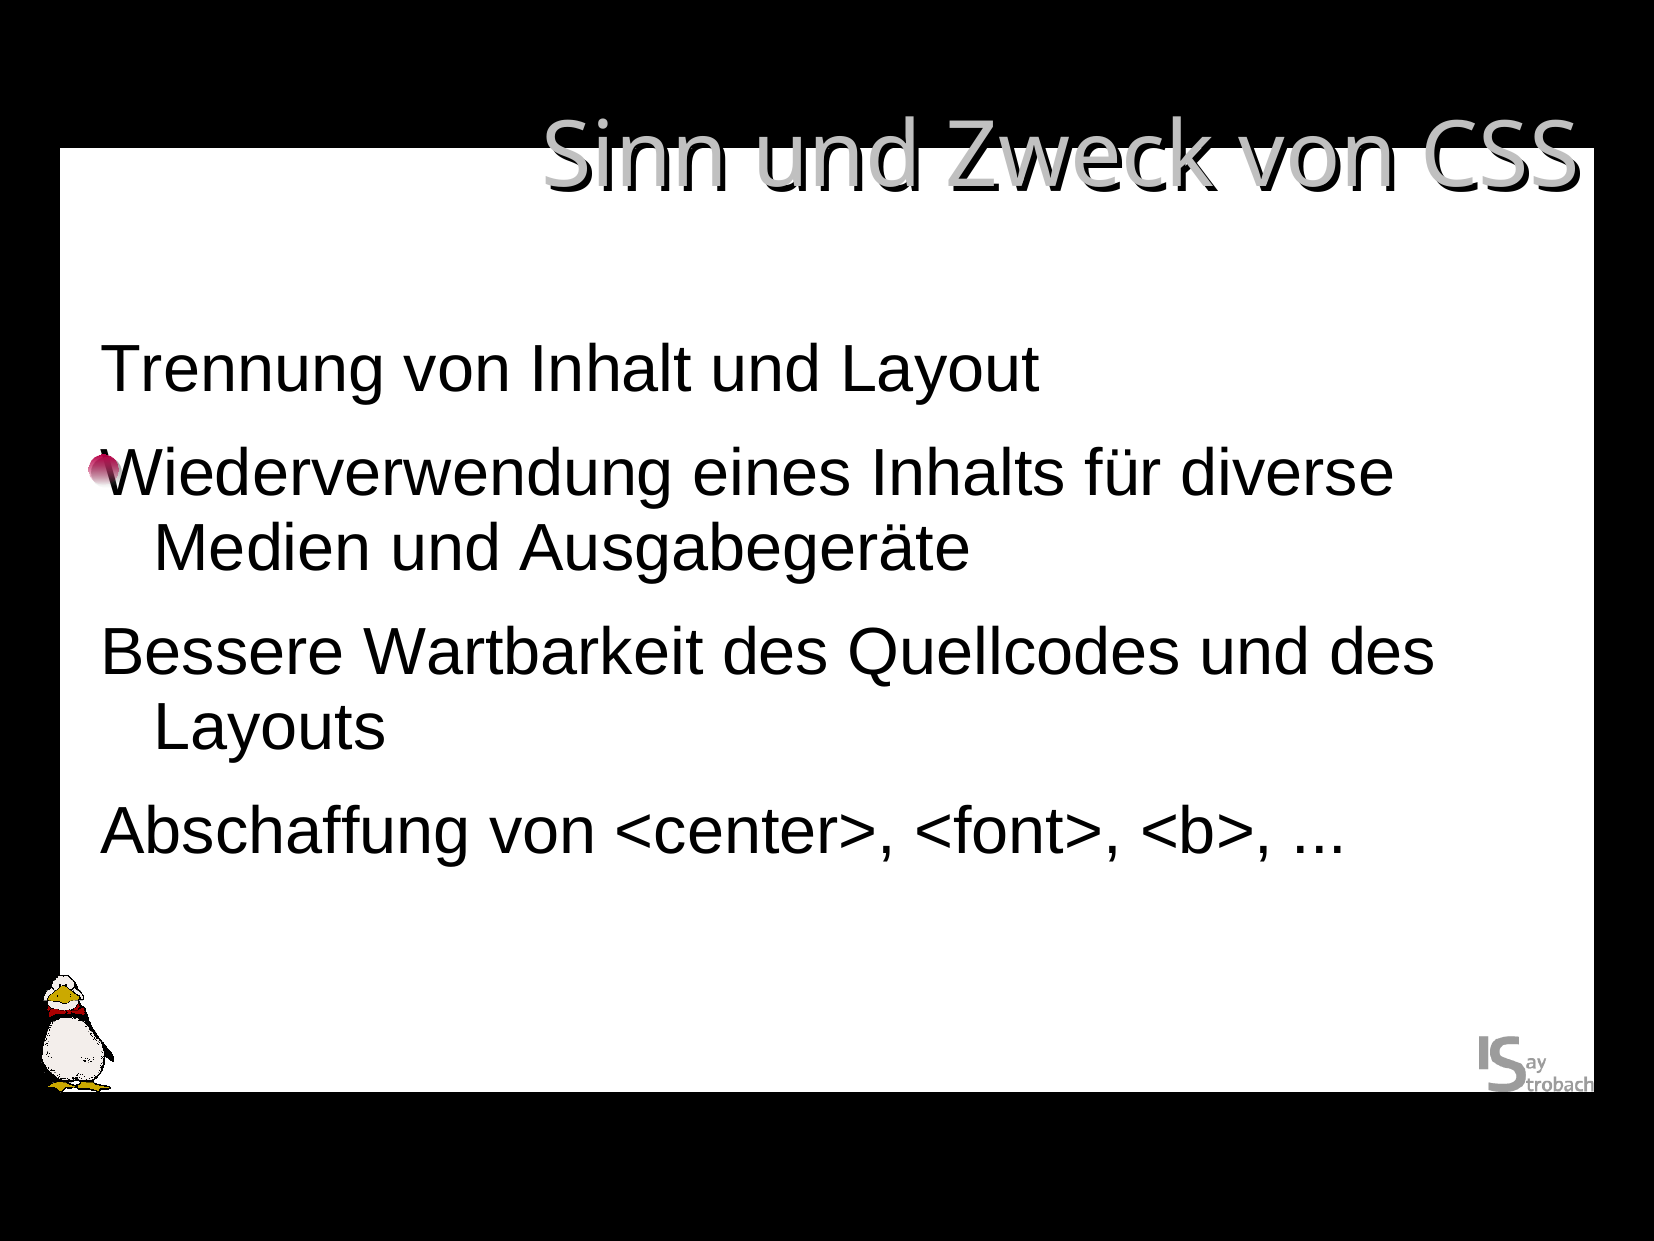

# Sinn und Zweck von CSS
Trennung von Inhalt und Layout
Wiederverwendung eines Inhalts für diverse Medien und Ausgabegeräte
Bessere Wartbarkeit des Quellcodes und des Layouts
Abschaffung von <center>, <font>, <b>, ...